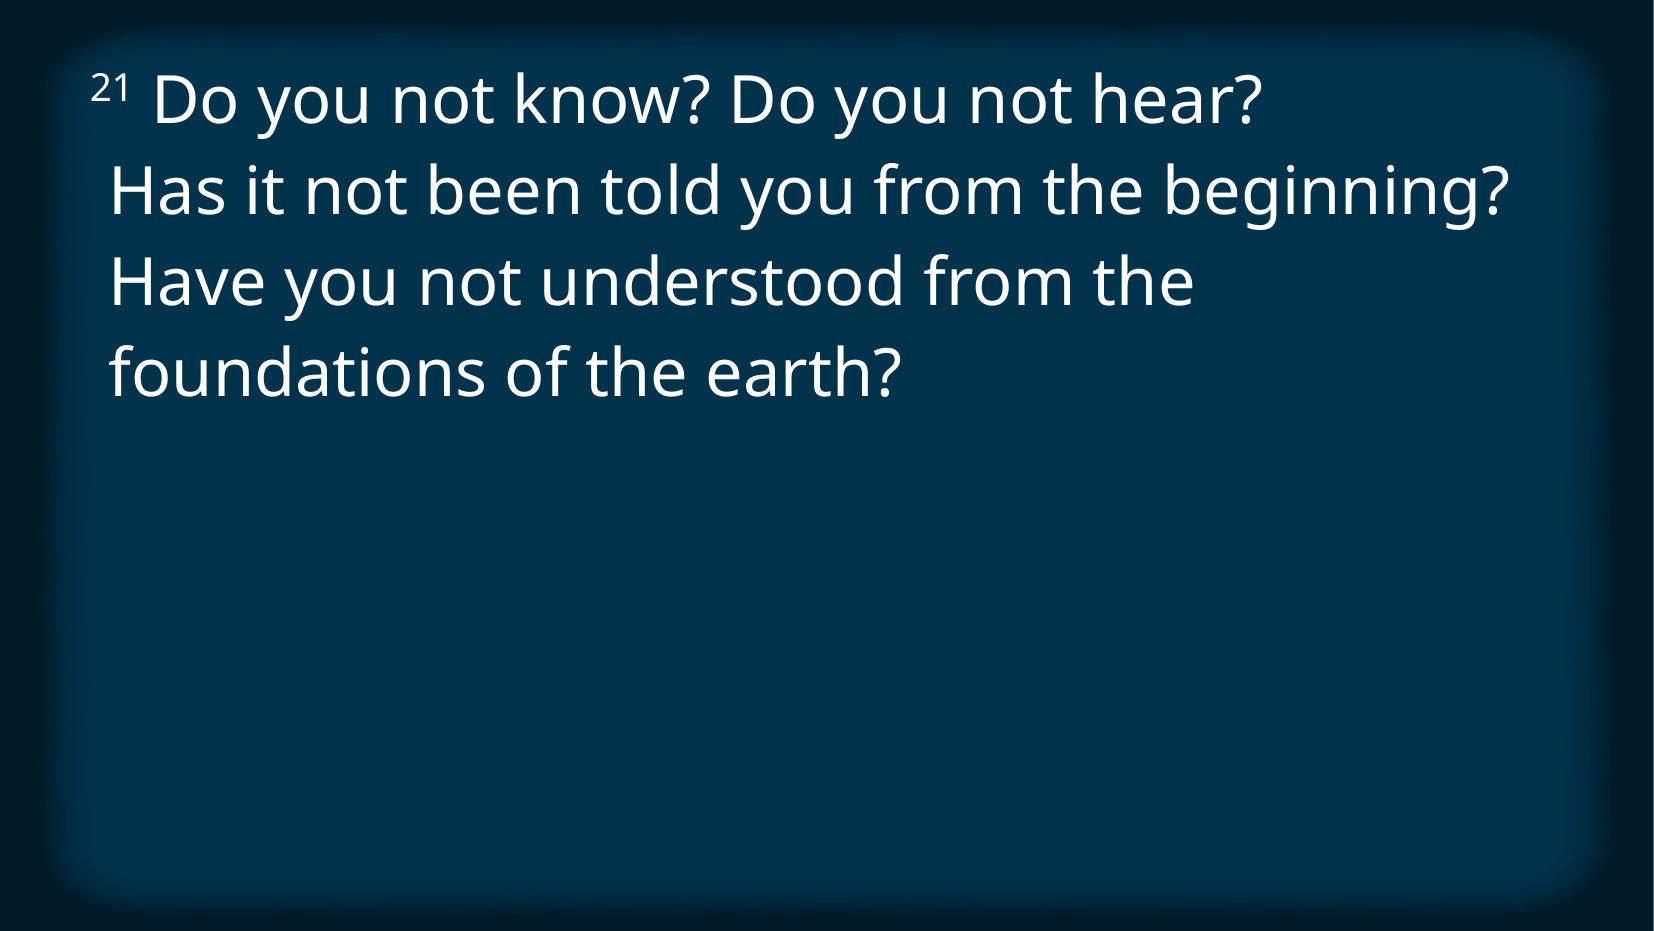

21 Do you not know? Do you not hear?
Has it not been told you from the beginning?
Have you not understood from the foundations of the earth?